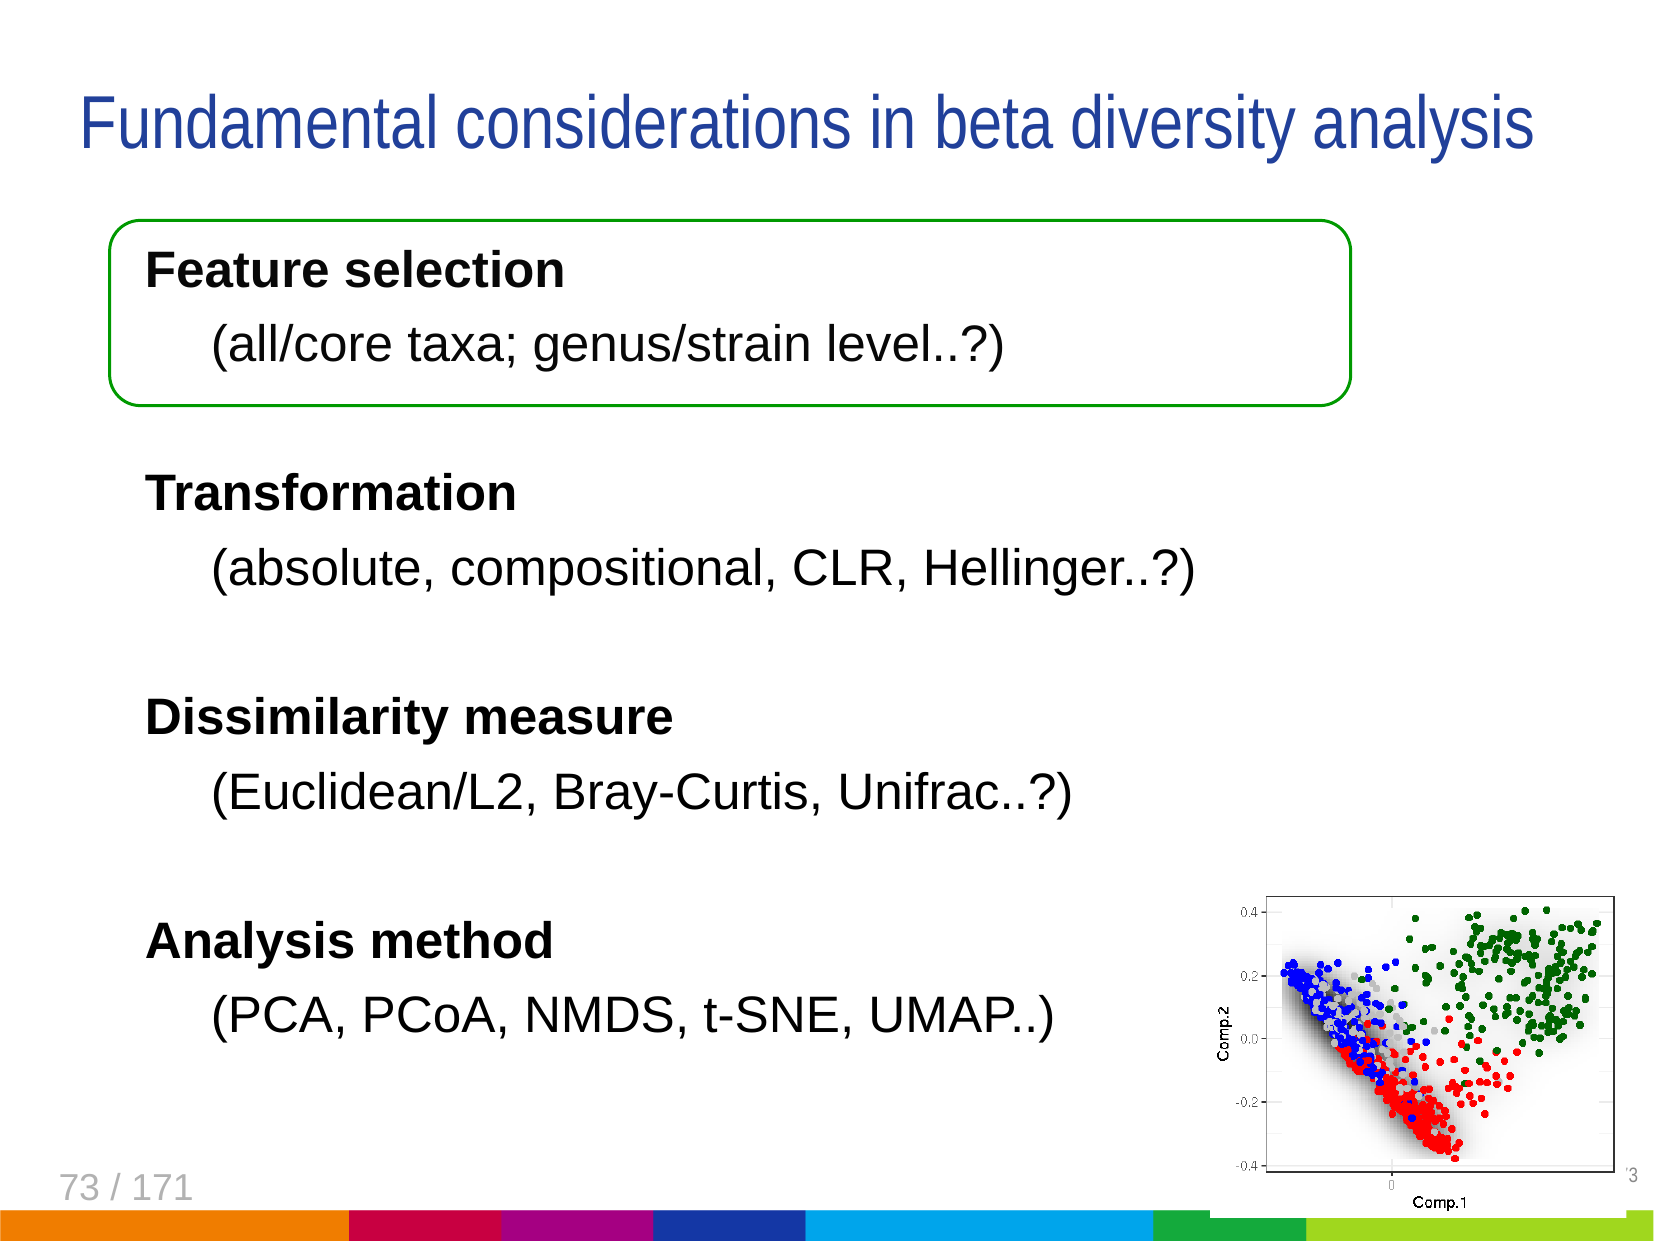

# Fundamental considerations in beta diversity analysis
Feature selection
	(all/core taxa; genus/strain level..?)
Transformation
	(absolute, compositional, CLR, Hellinger..?)
Dissimilarity measure
	(Euclidean/L2, Bray-Curtis, Unifrac..?)
Analysis method
	(PCA, PCoA, NMDS, t-SNE, UMAP..)
73